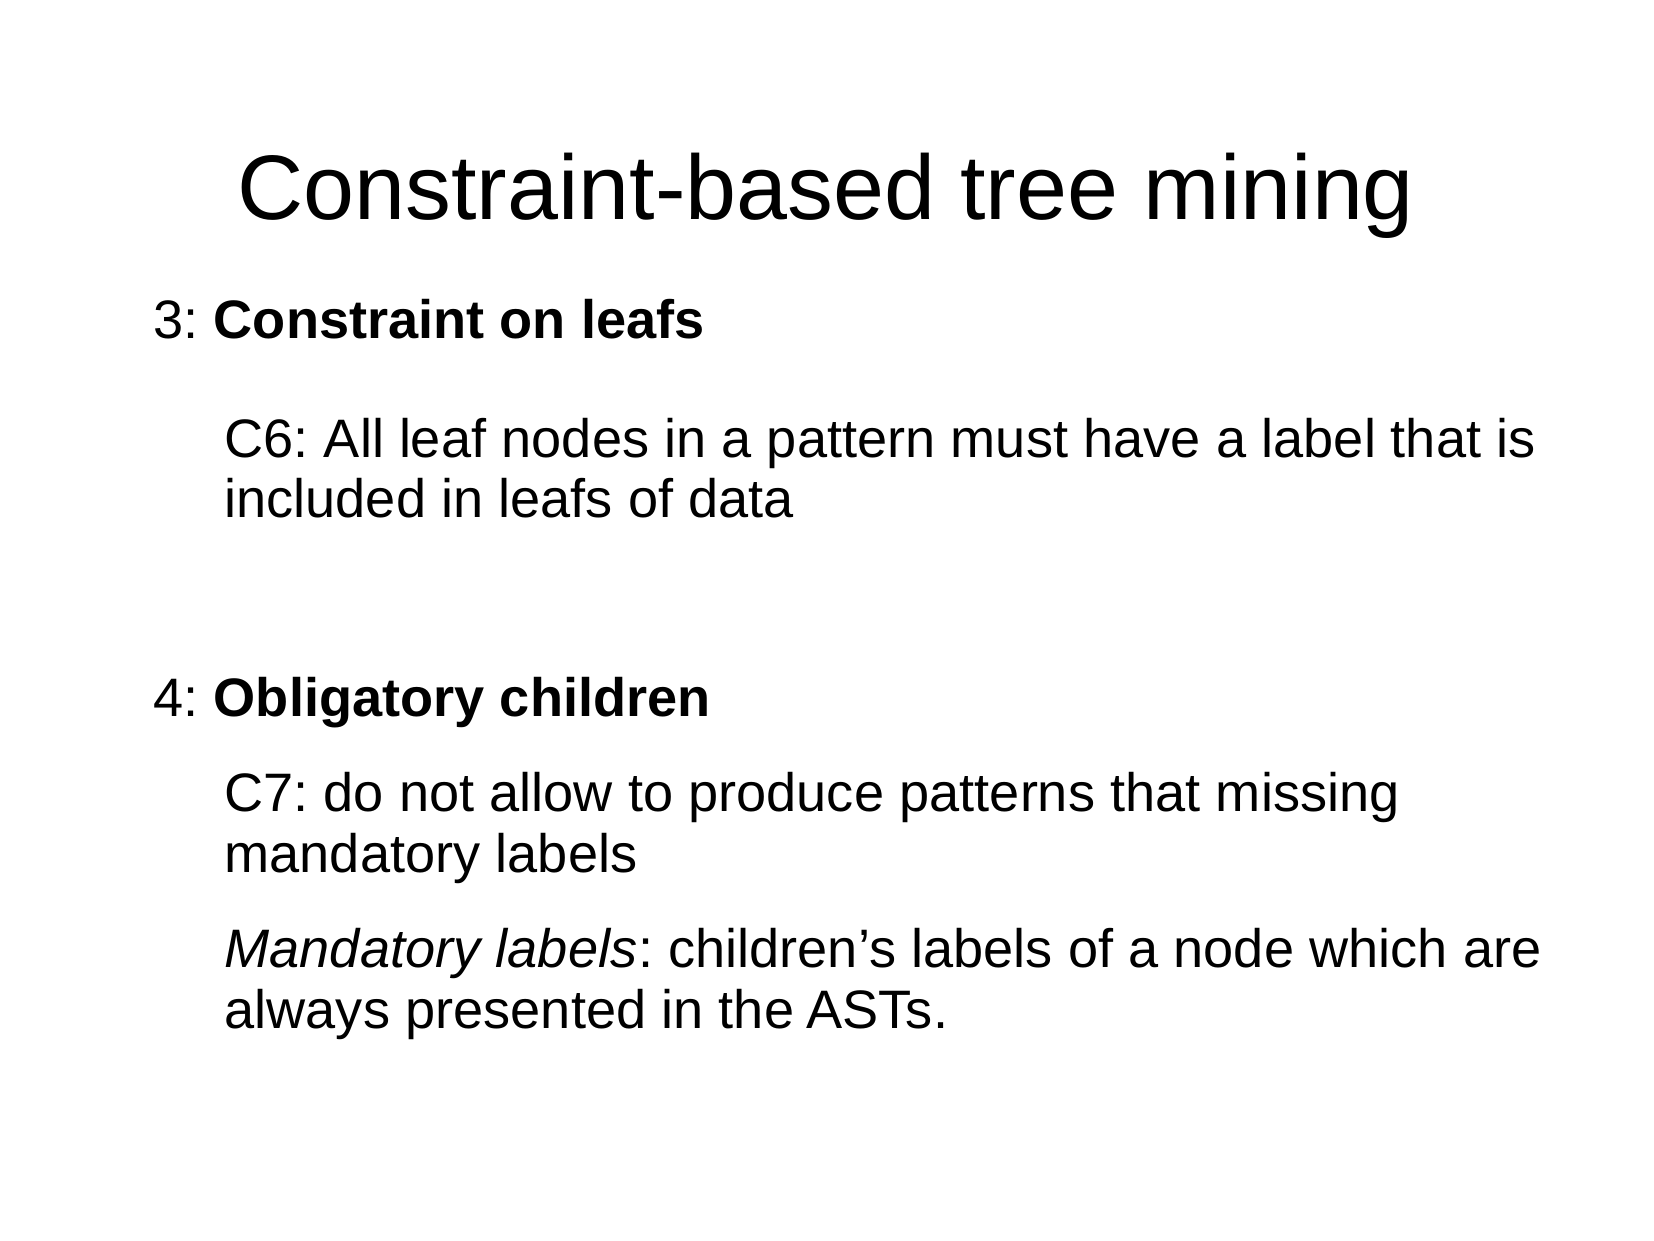

# Constraint-based tree mining
3: Constraint on leafs
C6: All leaf nodes in a pattern must have a label that is included in leafs of data
4: Obligatory children
C7: do not allow to produce patterns that missing mandatory labels
Mandatory labels: children’s labels of a node which are always presented in the ASTs.
13